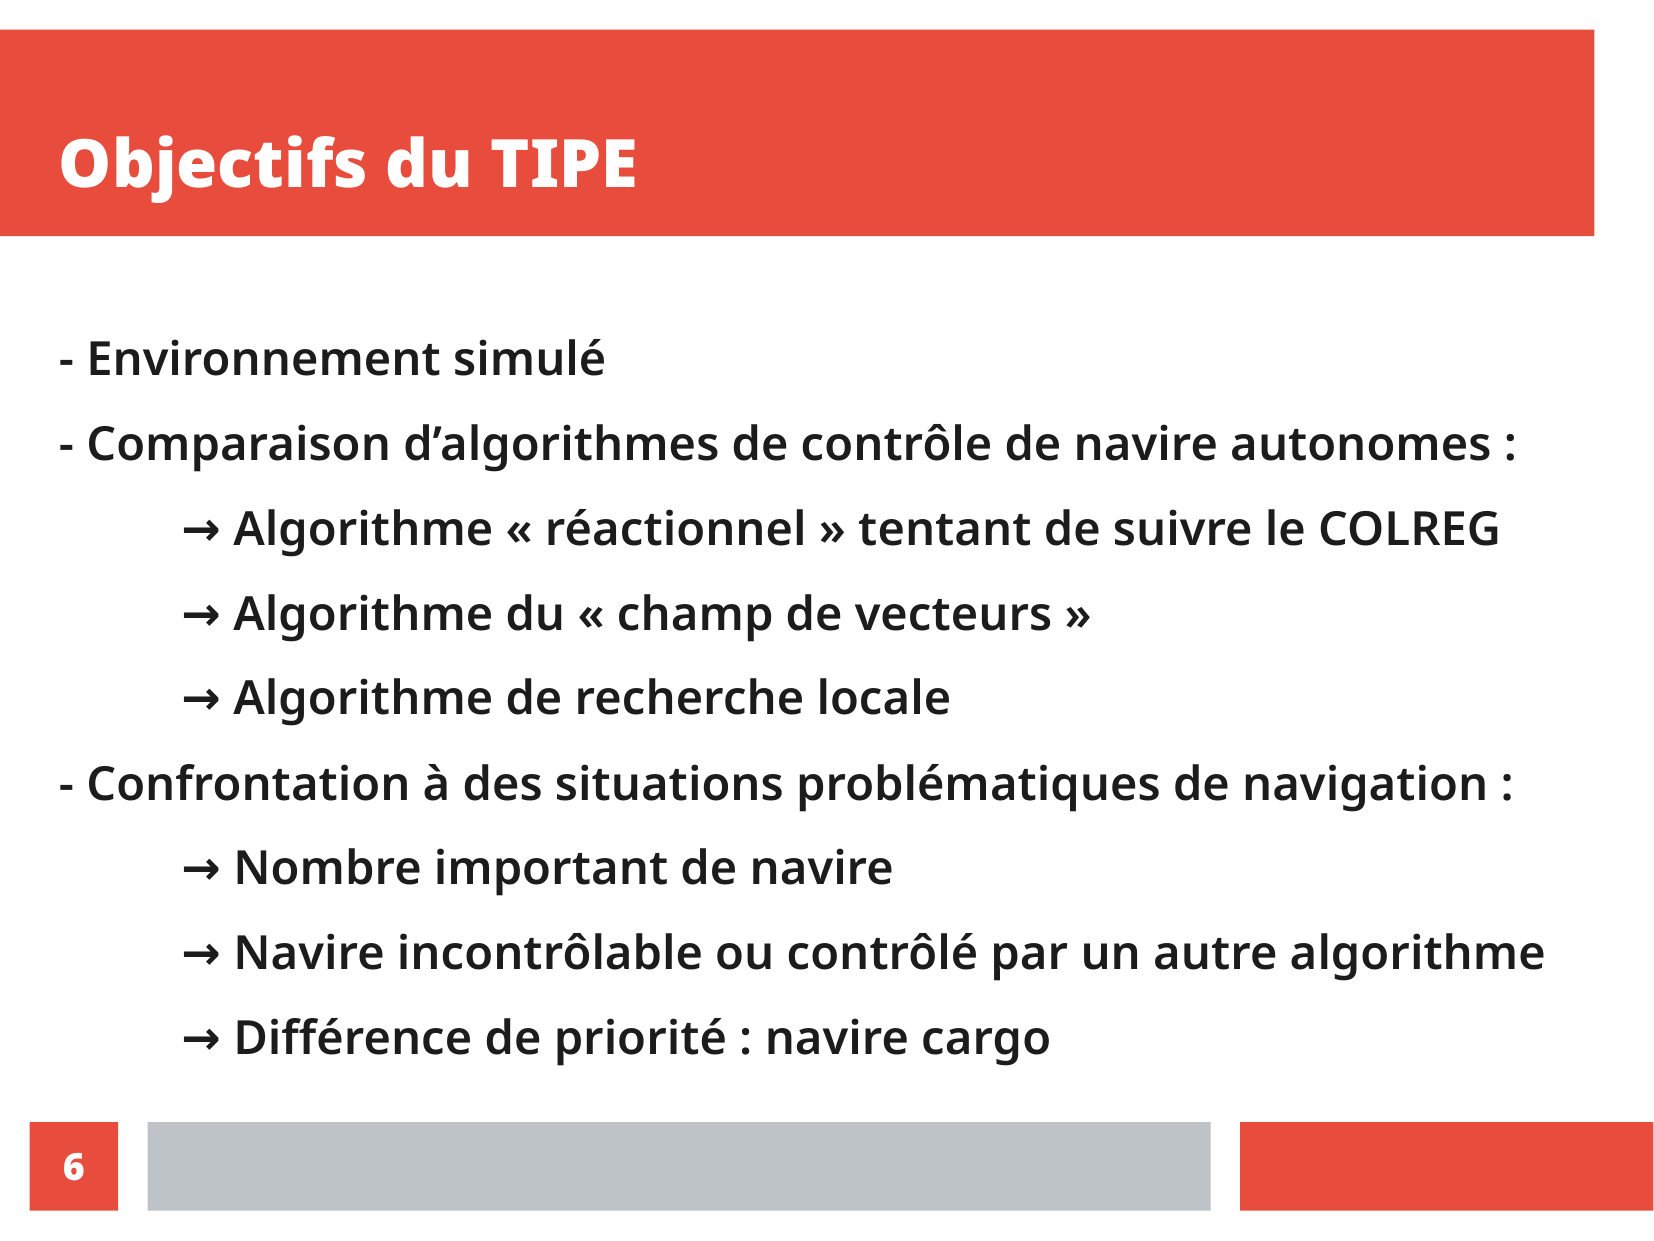

# Objectifs du TIPE
- Environnement simulé
- Comparaison d’algorithmes de contrôle de navire autonomes :
 → Algorithme « réactionnel » tentant de suivre le COLREG
 → Algorithme du « champ de vecteurs »
 → Algorithme de recherche locale
- Confrontation à des situations problématiques de navigation :
 → Nombre important de navire
 → Navire incontrôlable ou contrôlé par un autre algorithme
 → Différence de priorité : navire cargo
6